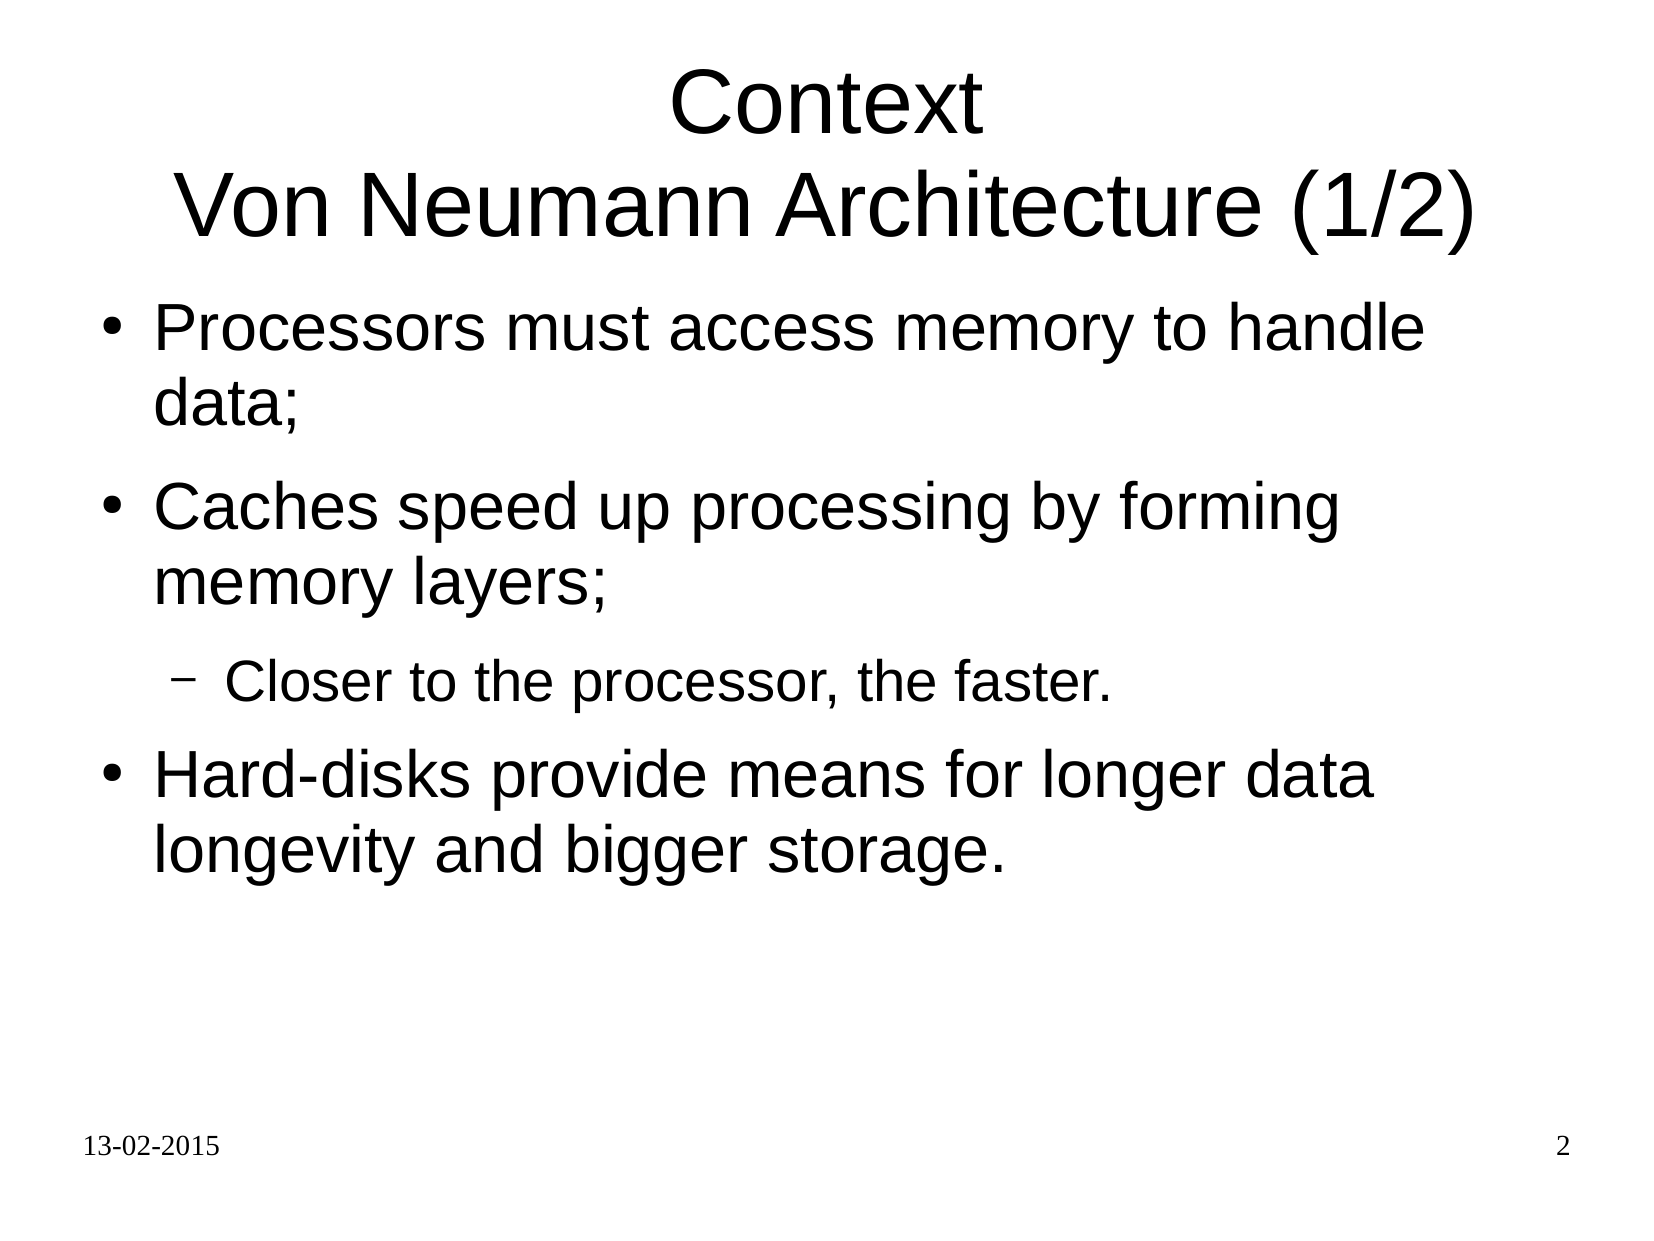

# Context Von Neumann Architecture (1/2)
Processors must access memory to handle data;
Caches speed up processing by forming memory layers;
Closer to the processor, the faster.
Hard-disks provide means for longer data longevity and bigger storage.
13-02-2015
2